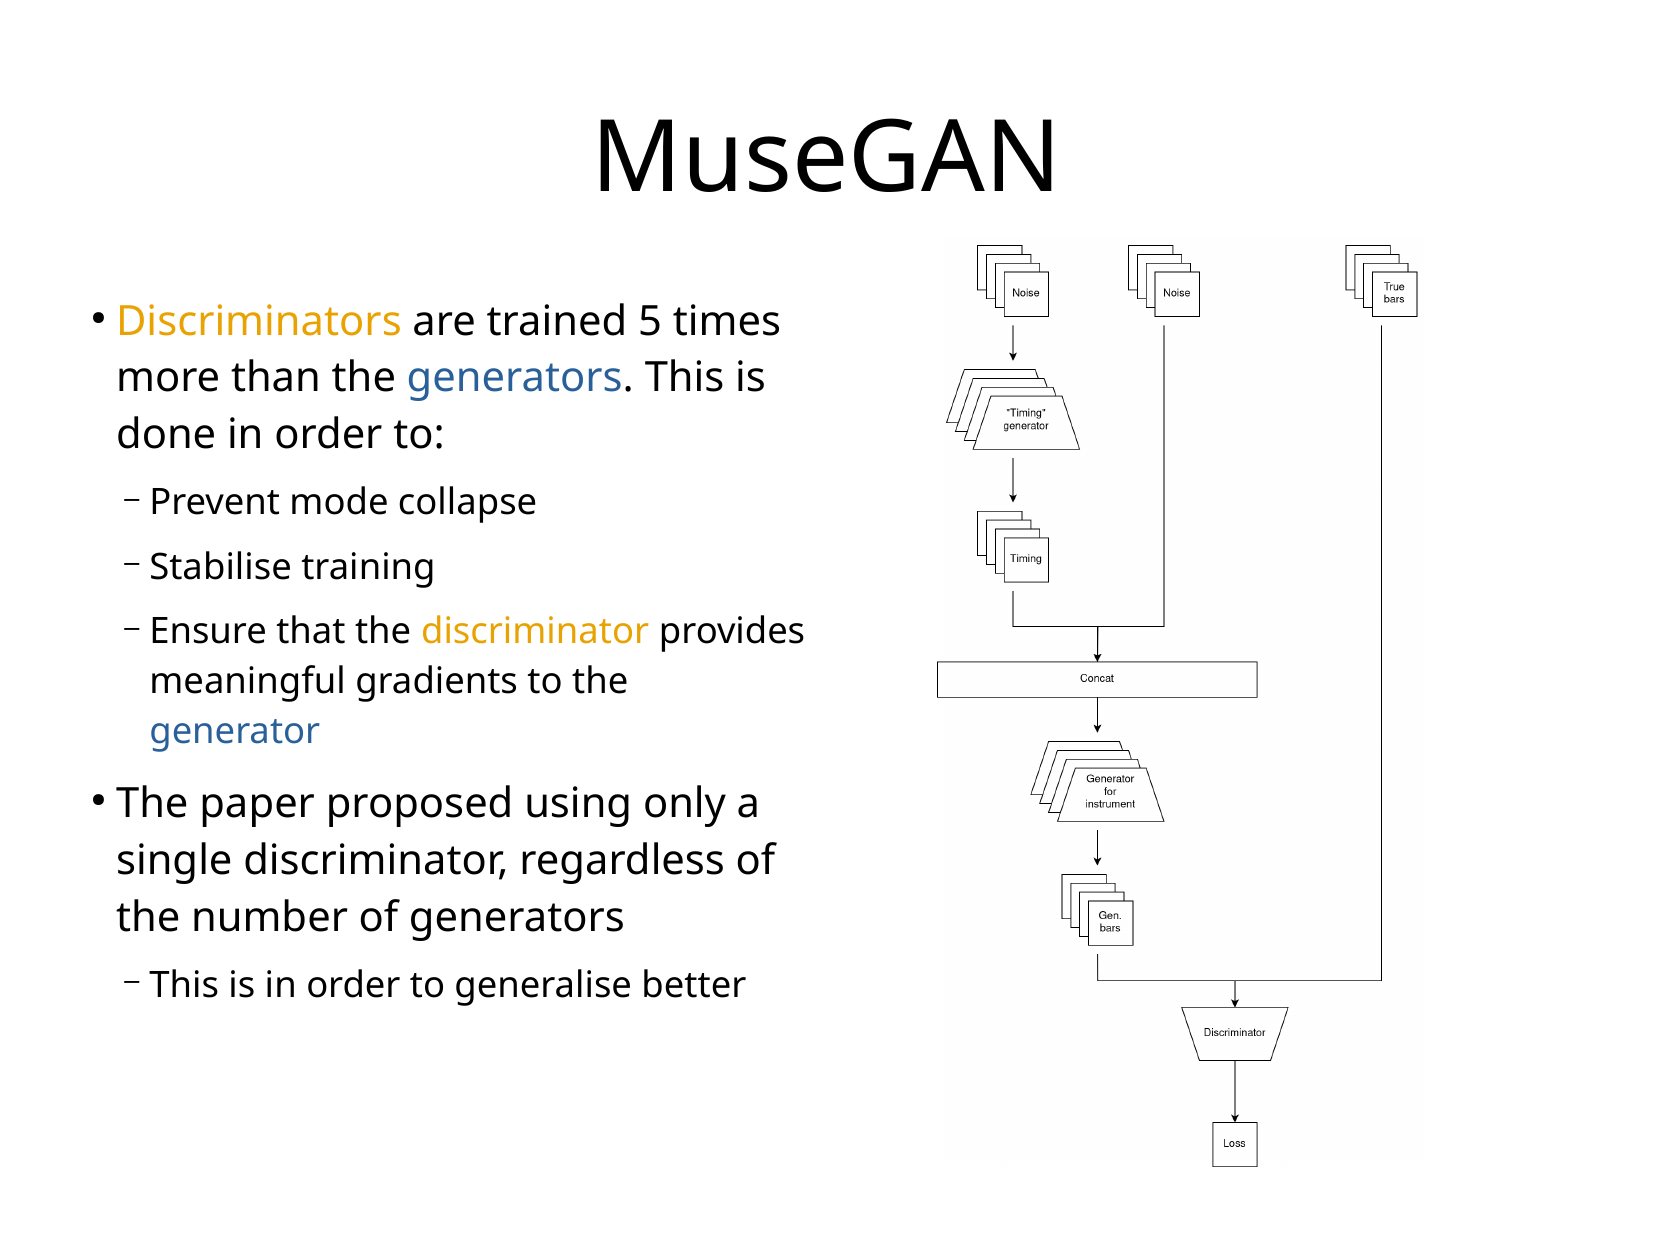

# MuseGAN
Discriminators are trained 5 times more than the generators. This is done in order to:
Prevent mode collapse
Stabilise training
Ensure that the discriminator provides meaningful gradients to the generator
The paper proposed using only a single discriminator, regardless of the number of generators
This is in order to generalise better